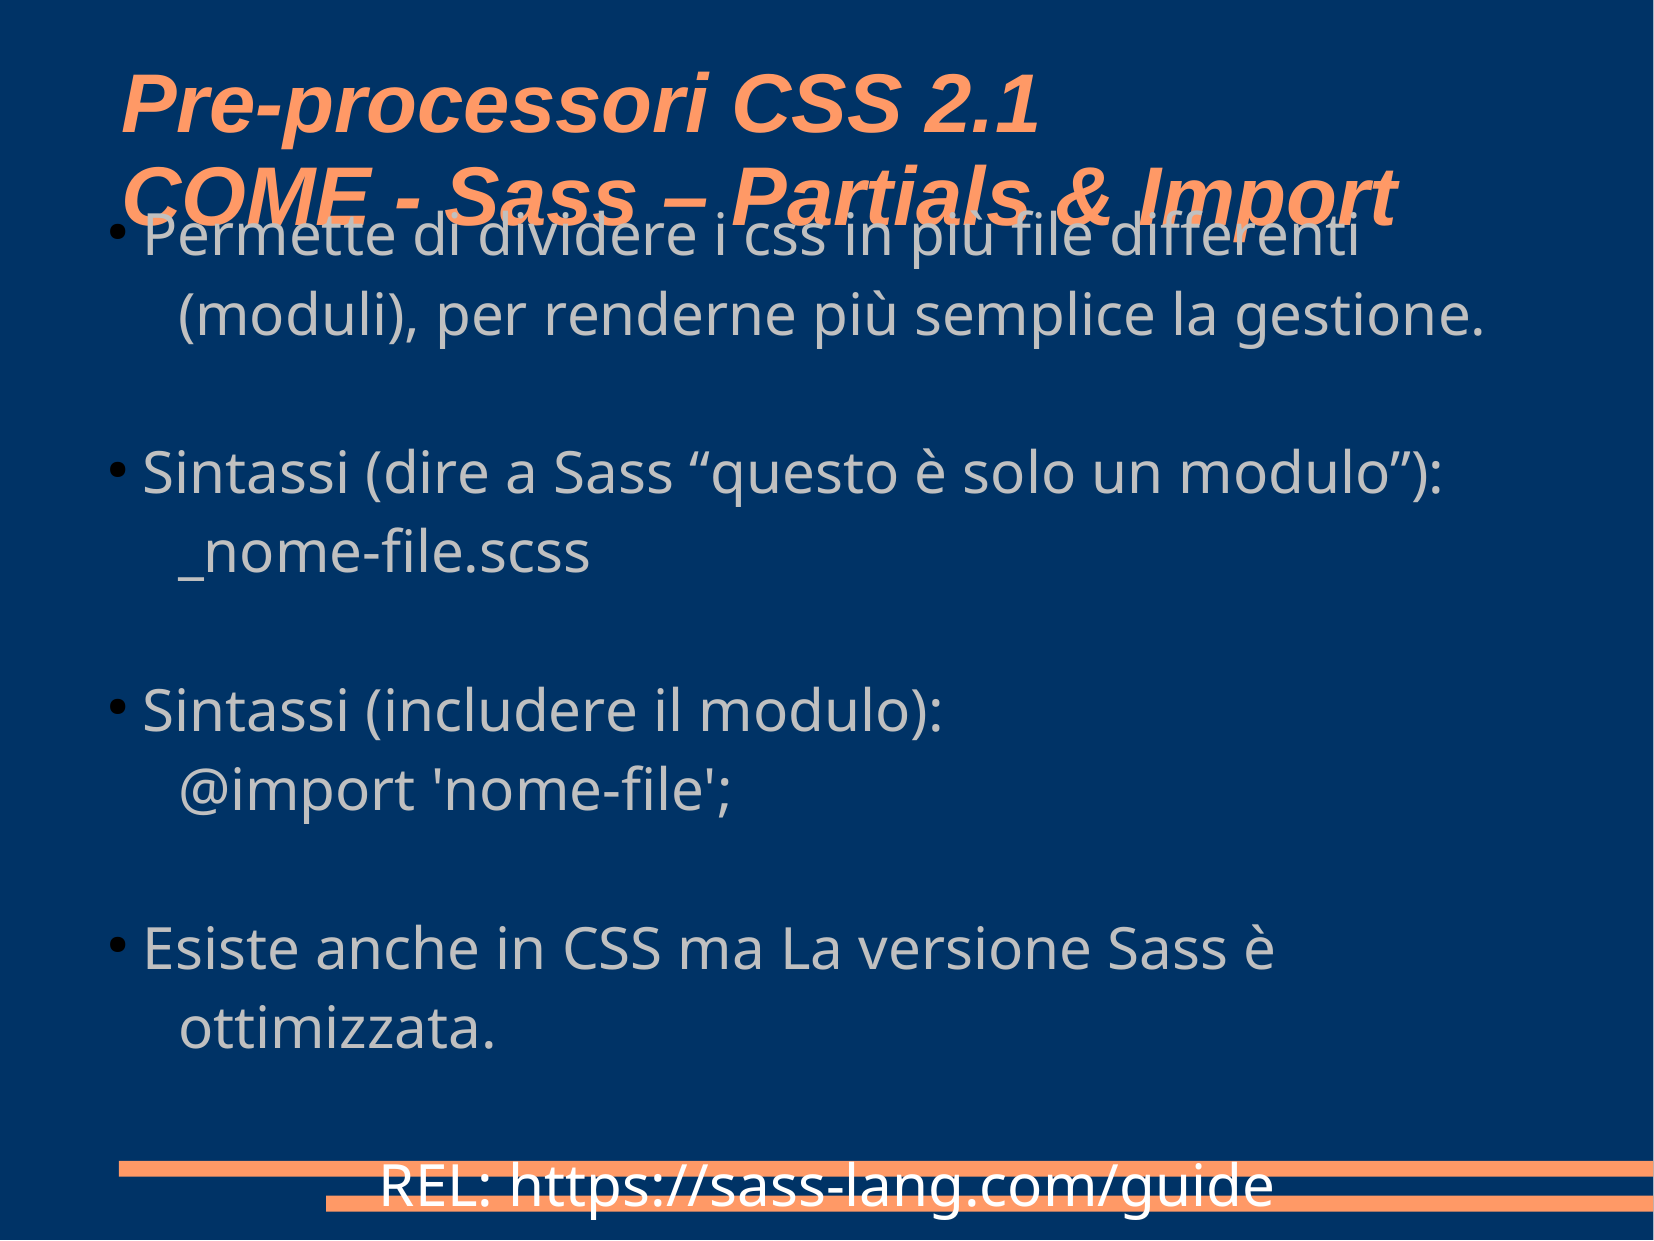

# Pre-processori CSS 2.1 COME - Sass – Partials & Import
Permette di dividere i css in più file differenti (moduli), per renderne più semplice la gestione.
Sintassi (dire a Sass “questo è solo un modulo”): _nome-file.scss
Sintassi (includere il modulo):
@import 'nome-file';
Esiste anche in CSS ma La versione Sass è ottimizzata.
REL: https://sass-lang.com/guide